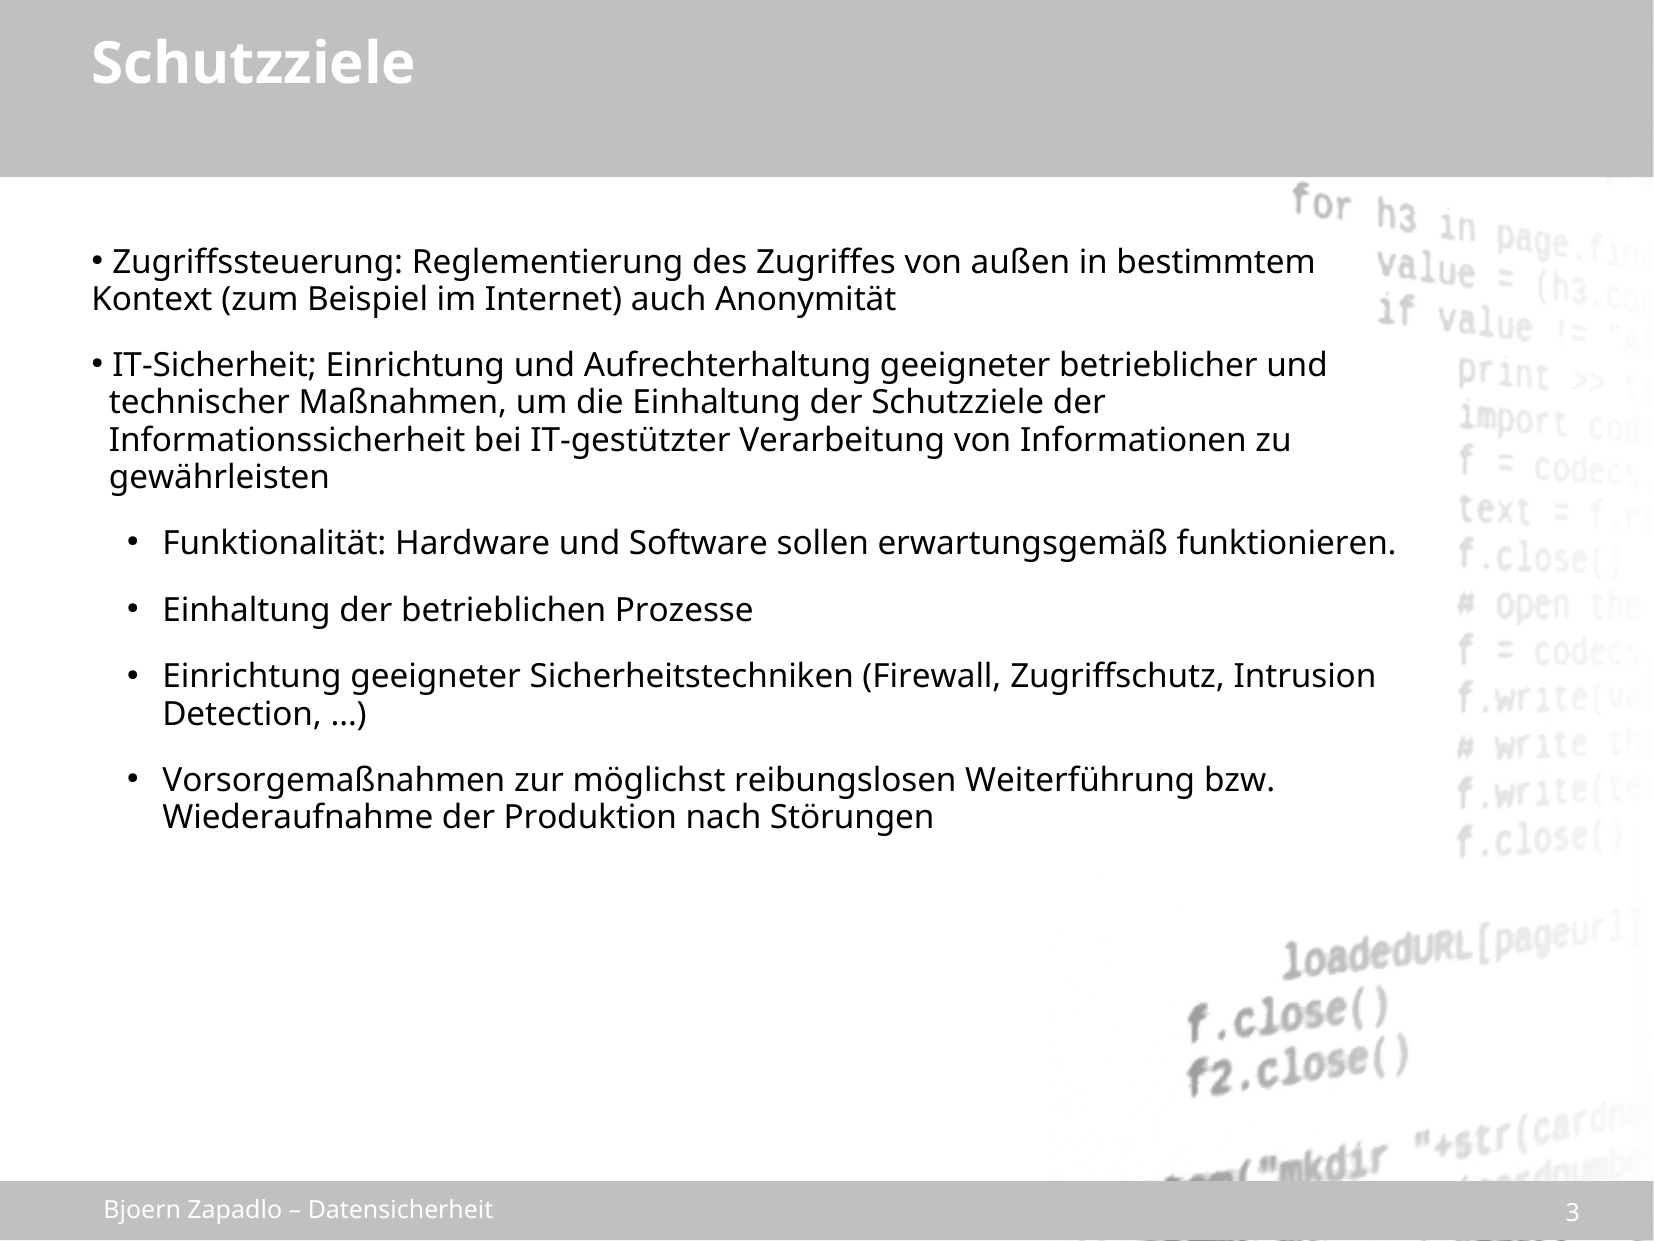

Schutzziele
 Zugriffssteuerung: Reglementierung des Zugriffes von außen in bestimmtem Kontext (zum Beispiel im Internet) auch Anonymität
 IT-Sicherheit; Einrichtung und Aufrechterhaltung geeigneter betrieblicher und
 technischer Maßnahmen, um die Einhaltung der Schutzziele der
 Informationssicherheit bei IT-gestützter Verarbeitung von Informationen zu
 gewährleisten
Funktionalität: Hardware und Software sollen erwartungsgemäß funktionieren.
Einhaltung der betrieblichen Prozesse
Einrichtung geeigneter Sicherheitstechniken (Firewall, Zugriffschutz, Intrusion Detection, …)
Vorsorgemaßnahmen zur möglichst reibungslosen Weiterführung bzw. Wiederaufnahme der Produktion nach Störungen